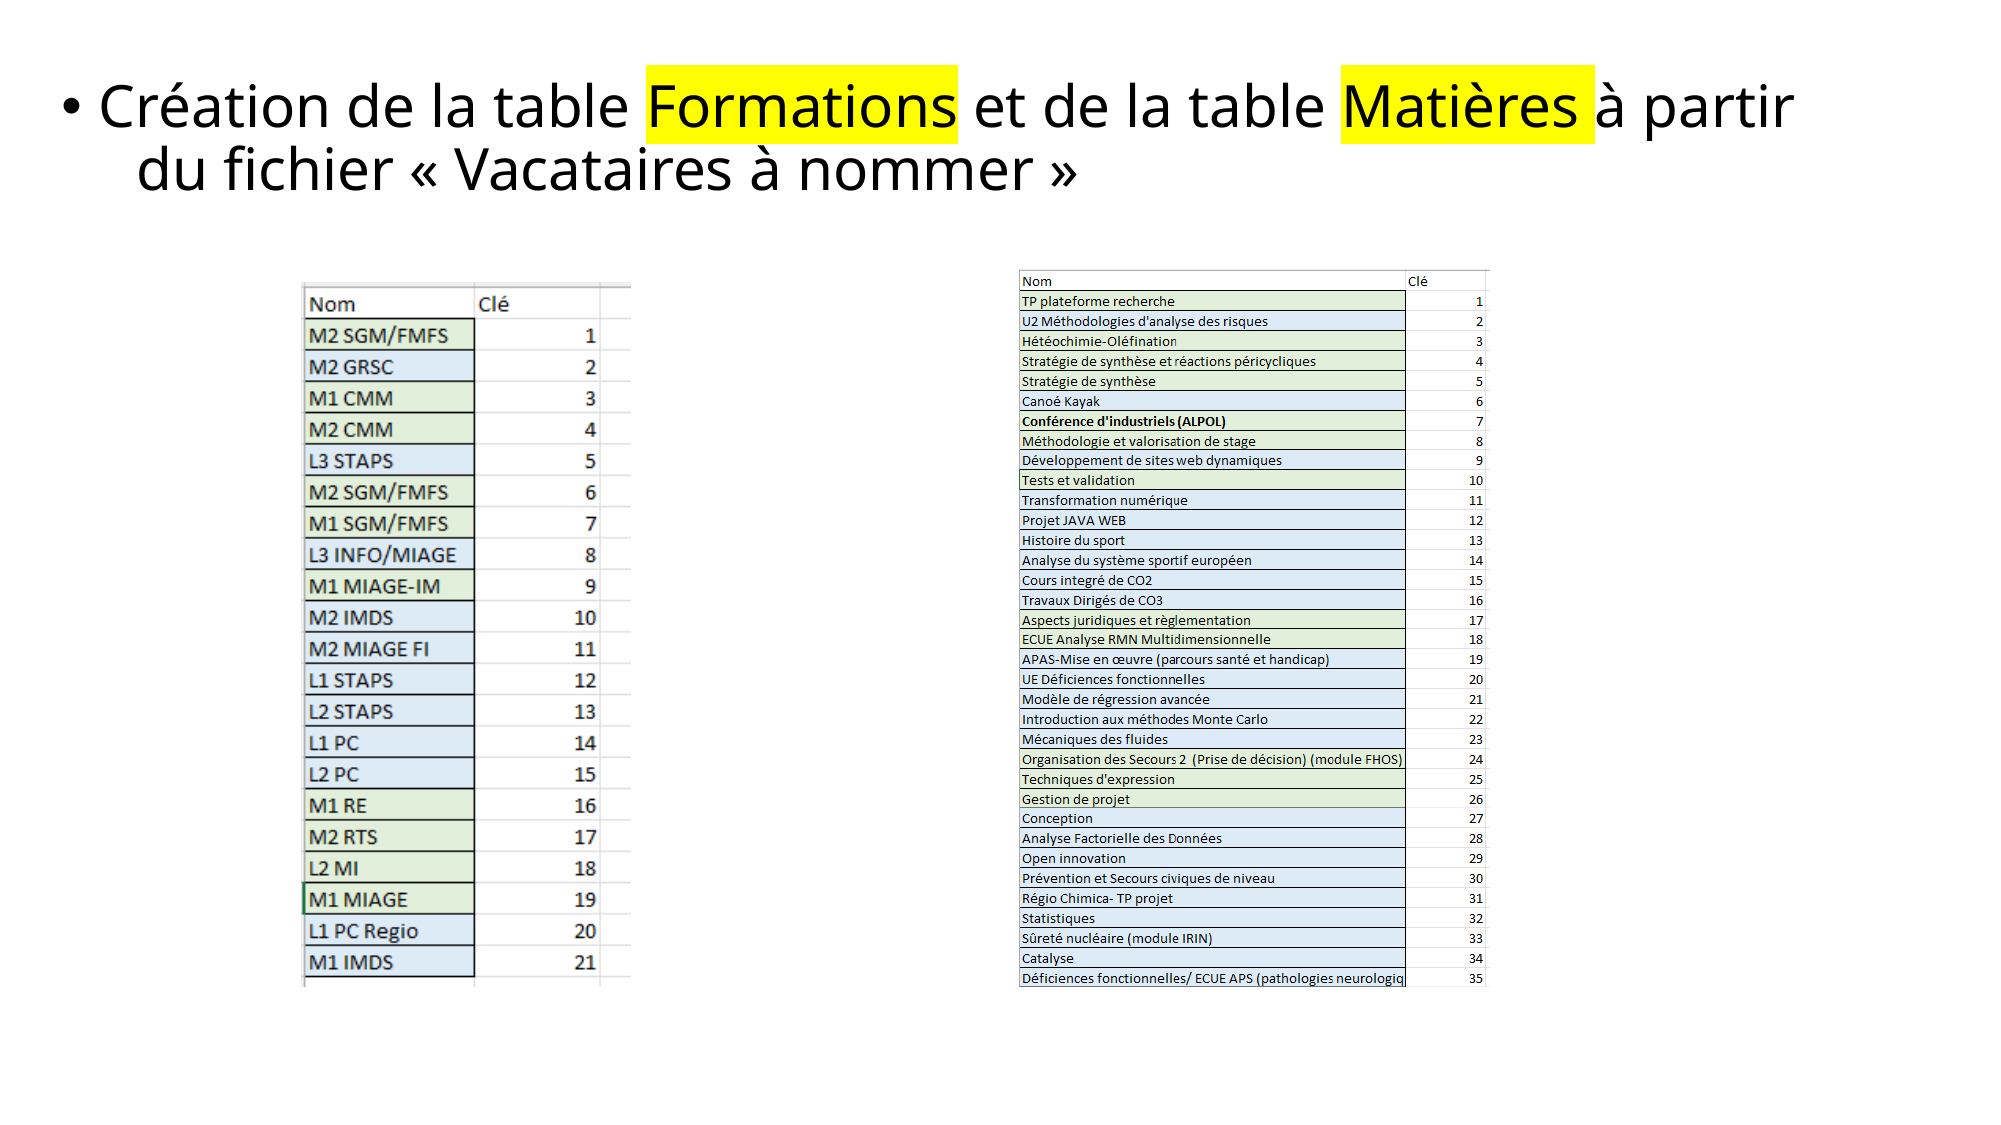

# Création de la table Formations et de la table Matières à partir du fichier « Vacataires à nommer »